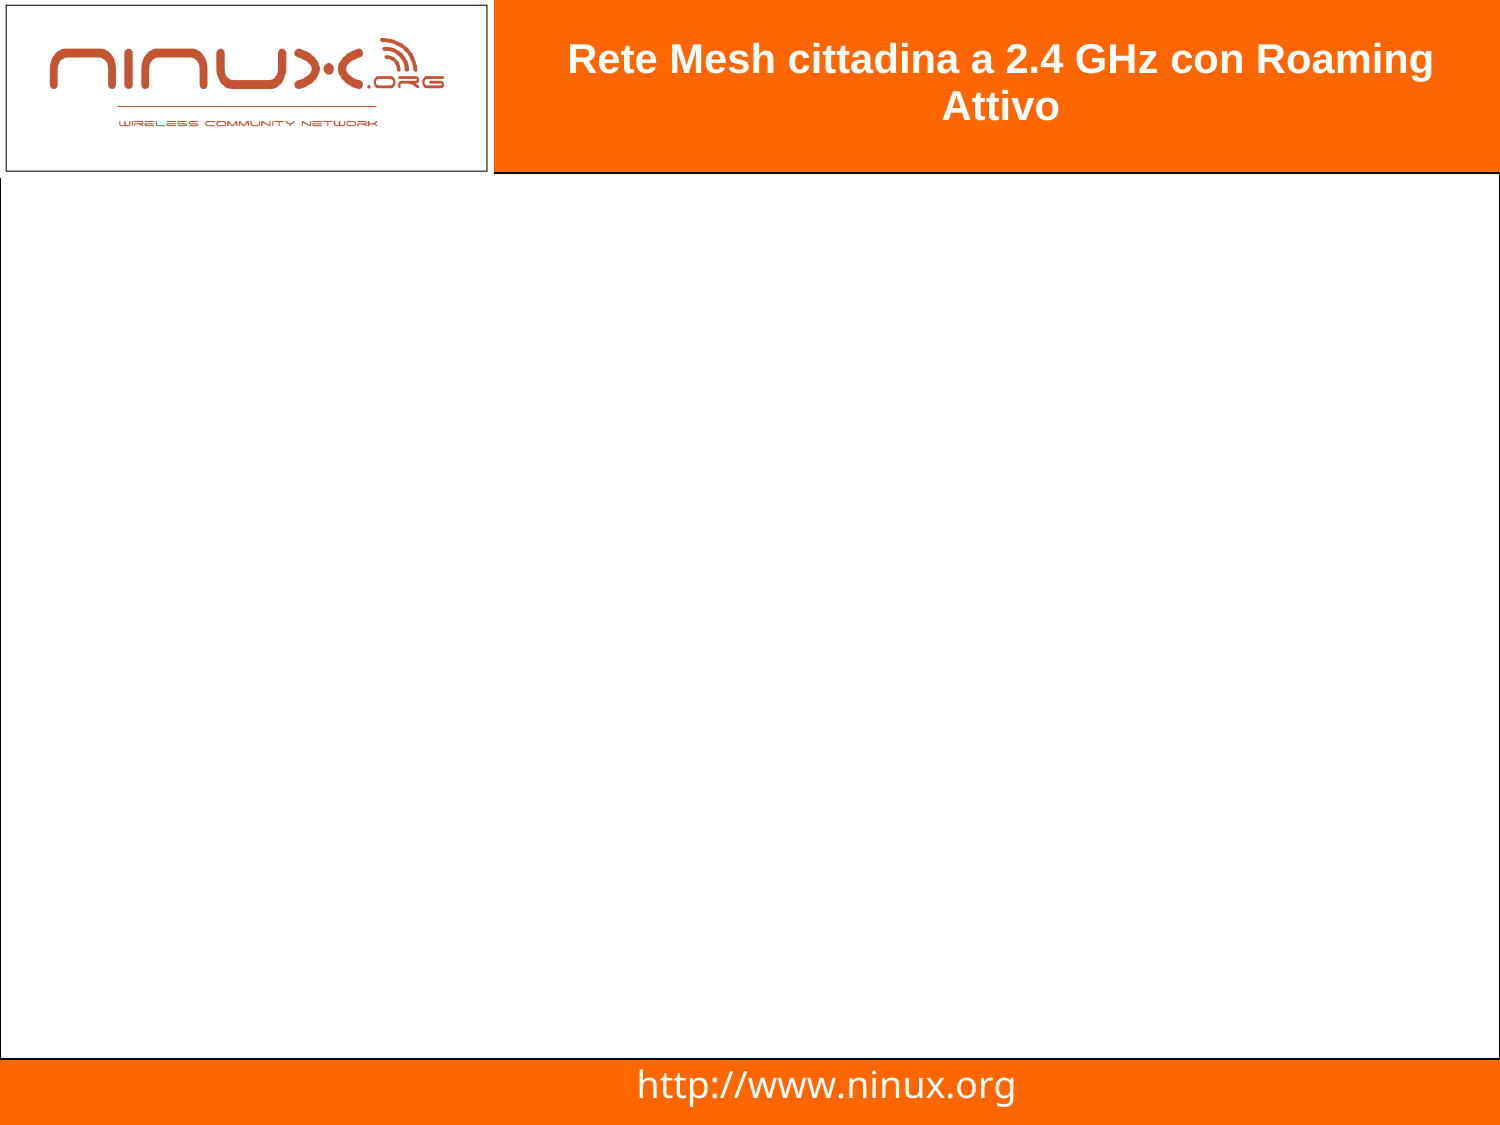

# Rete Mesh cittadina a 2.4 GHz con Roaming Attivo
http://www.ninux.org